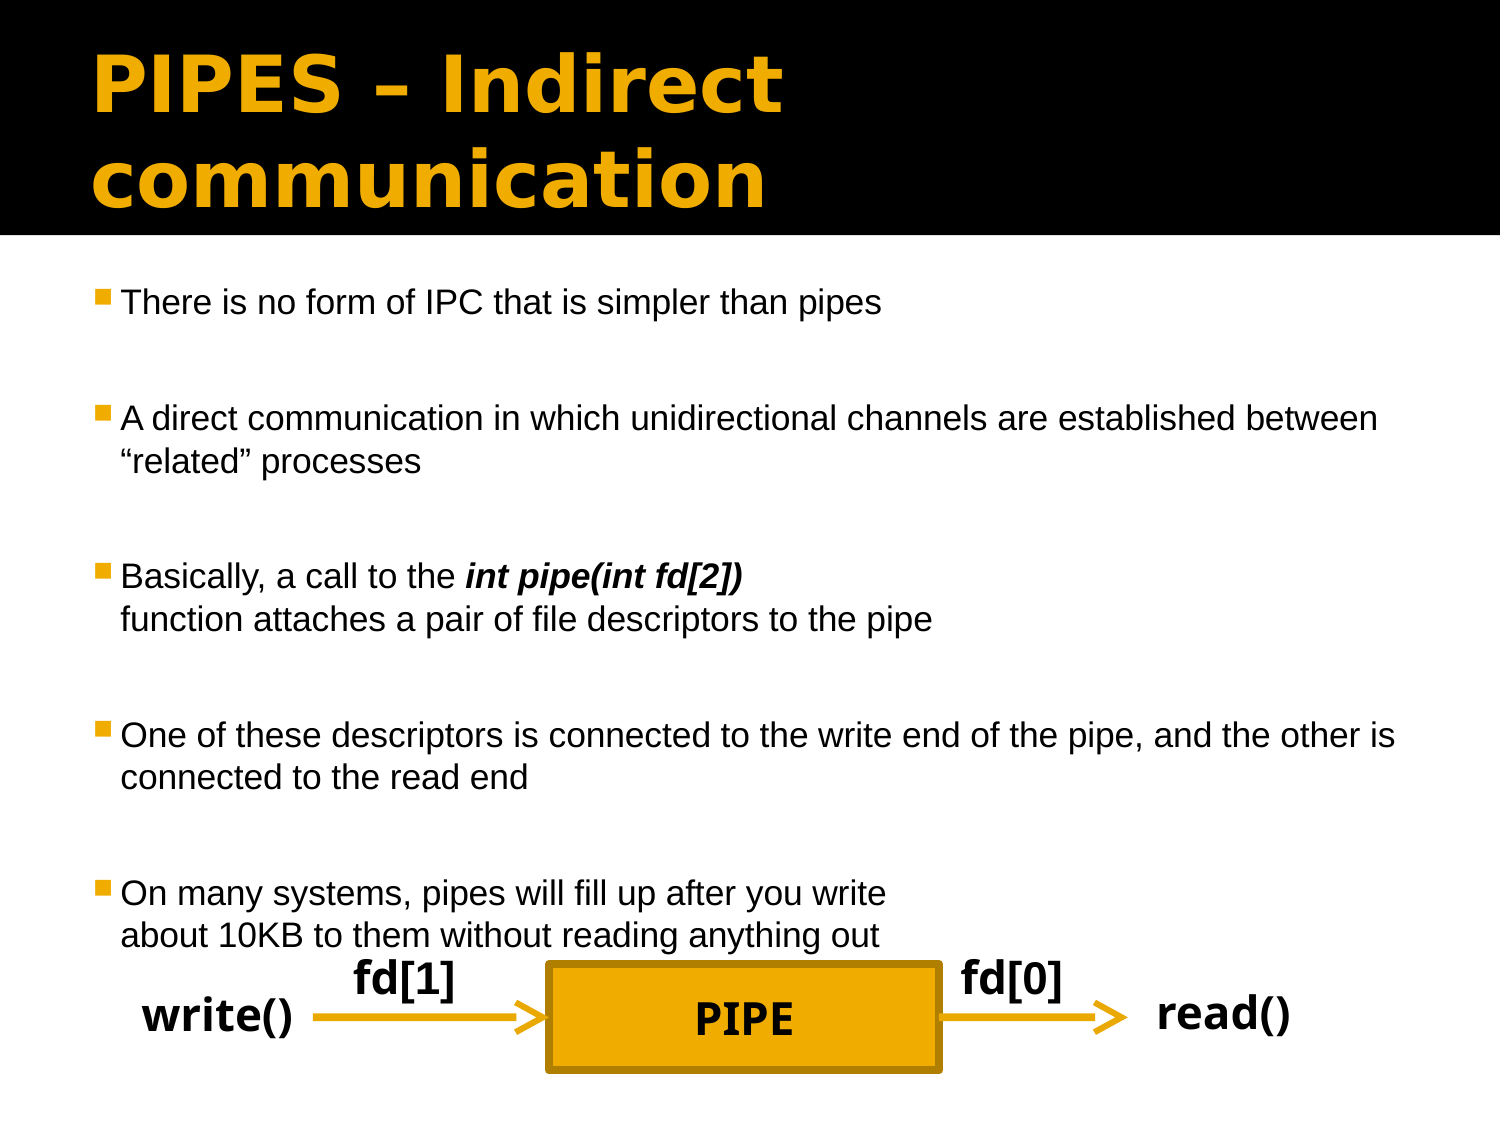

# PIPES – Indirect communication
There is no form of IPC that is simpler than pipes
A direct communication in which unidirectional channels are established between “related” processes
Basically, a call to the int pipe(int fd[2])
function attaches a pair of file descriptors to the pipe
One of these descriptors is connected to the write end of the pipe, and the other is connected to the read end
On many systems, pipes will fill up after you write
about 10KB to them without reading anything out
fd[1]
fd[0]
PIPE
read()
write()